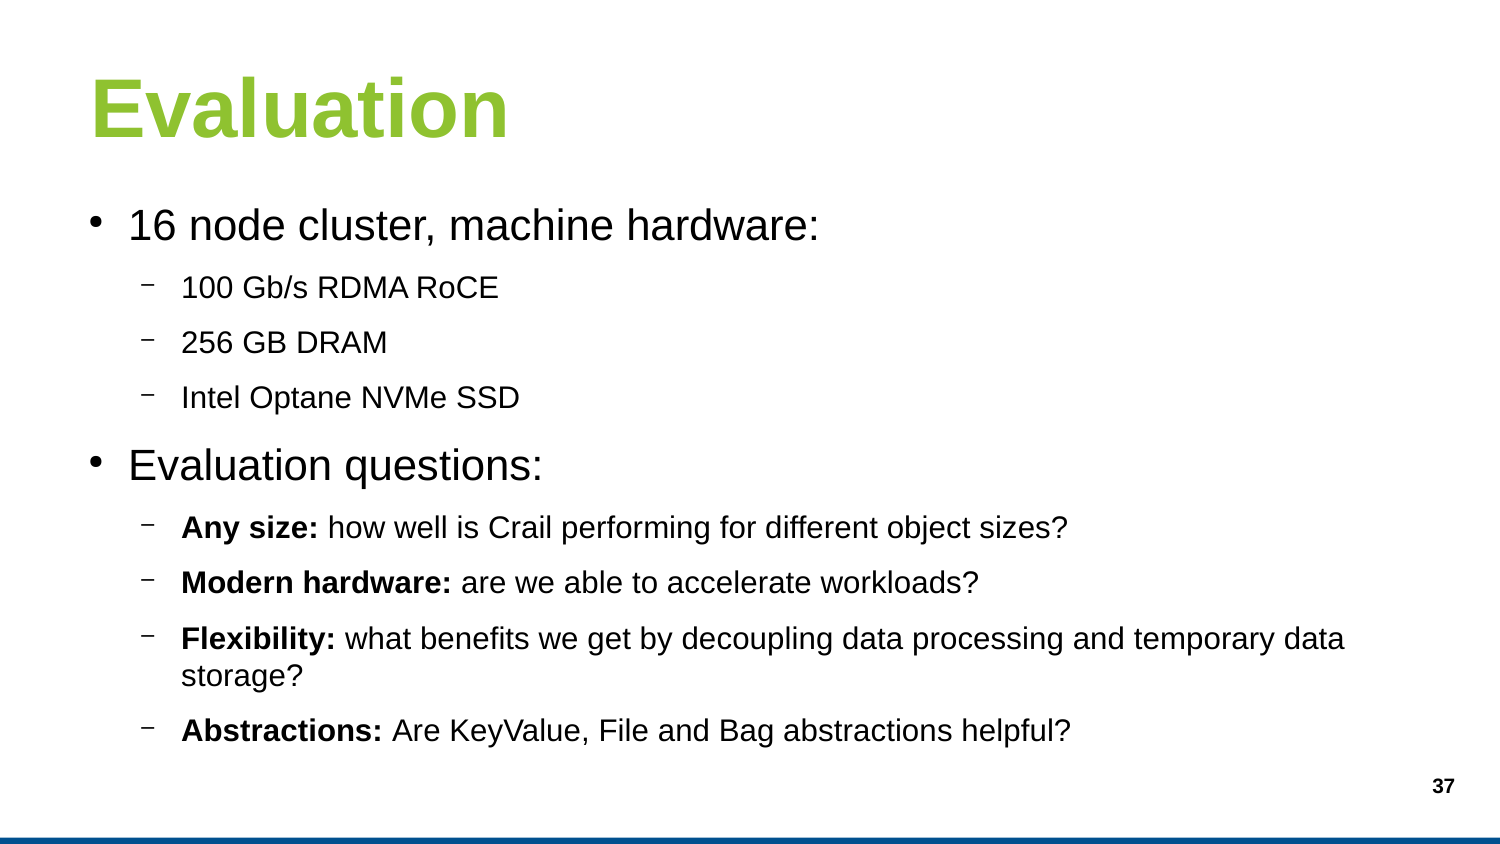

#
Evaluation
Pu, ur #assignedhashtag here by setting the footer in view-header/footer
16 node cluster, machine hardware:
100 Gb/s RDMA RoCE
256 GB DRAM
Intel Optane NVMe SSD
Evaluation questions:
Any size: how well is Crail performing for different object sizes?
Modern hardware: are we able to accelerate workloads?
Flexibility: what benefits we get by decoupling data processing and temporary data storage?
Abstractions: Are KeyValue, File and Bag abstractions helpful?
37